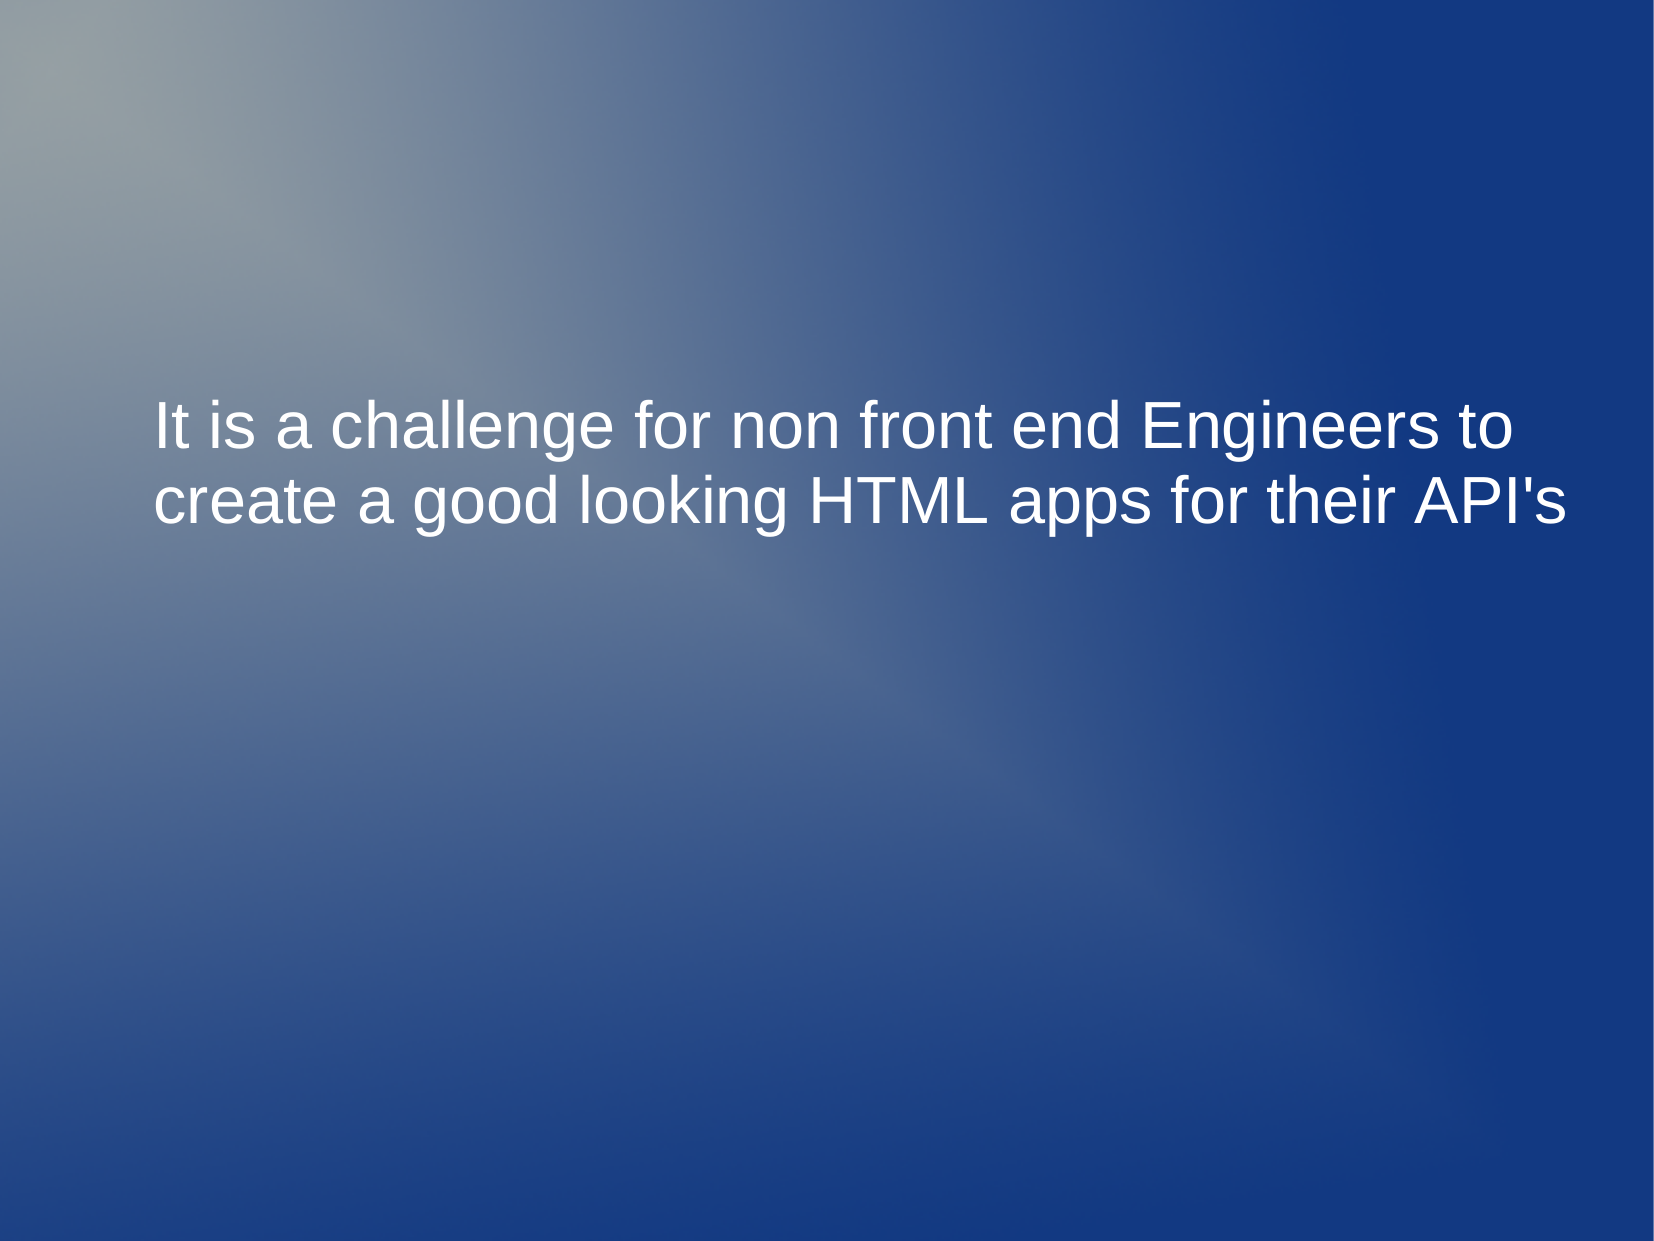

# It is a challenge for non front end Engineers to create a good looking HTML apps for their API's